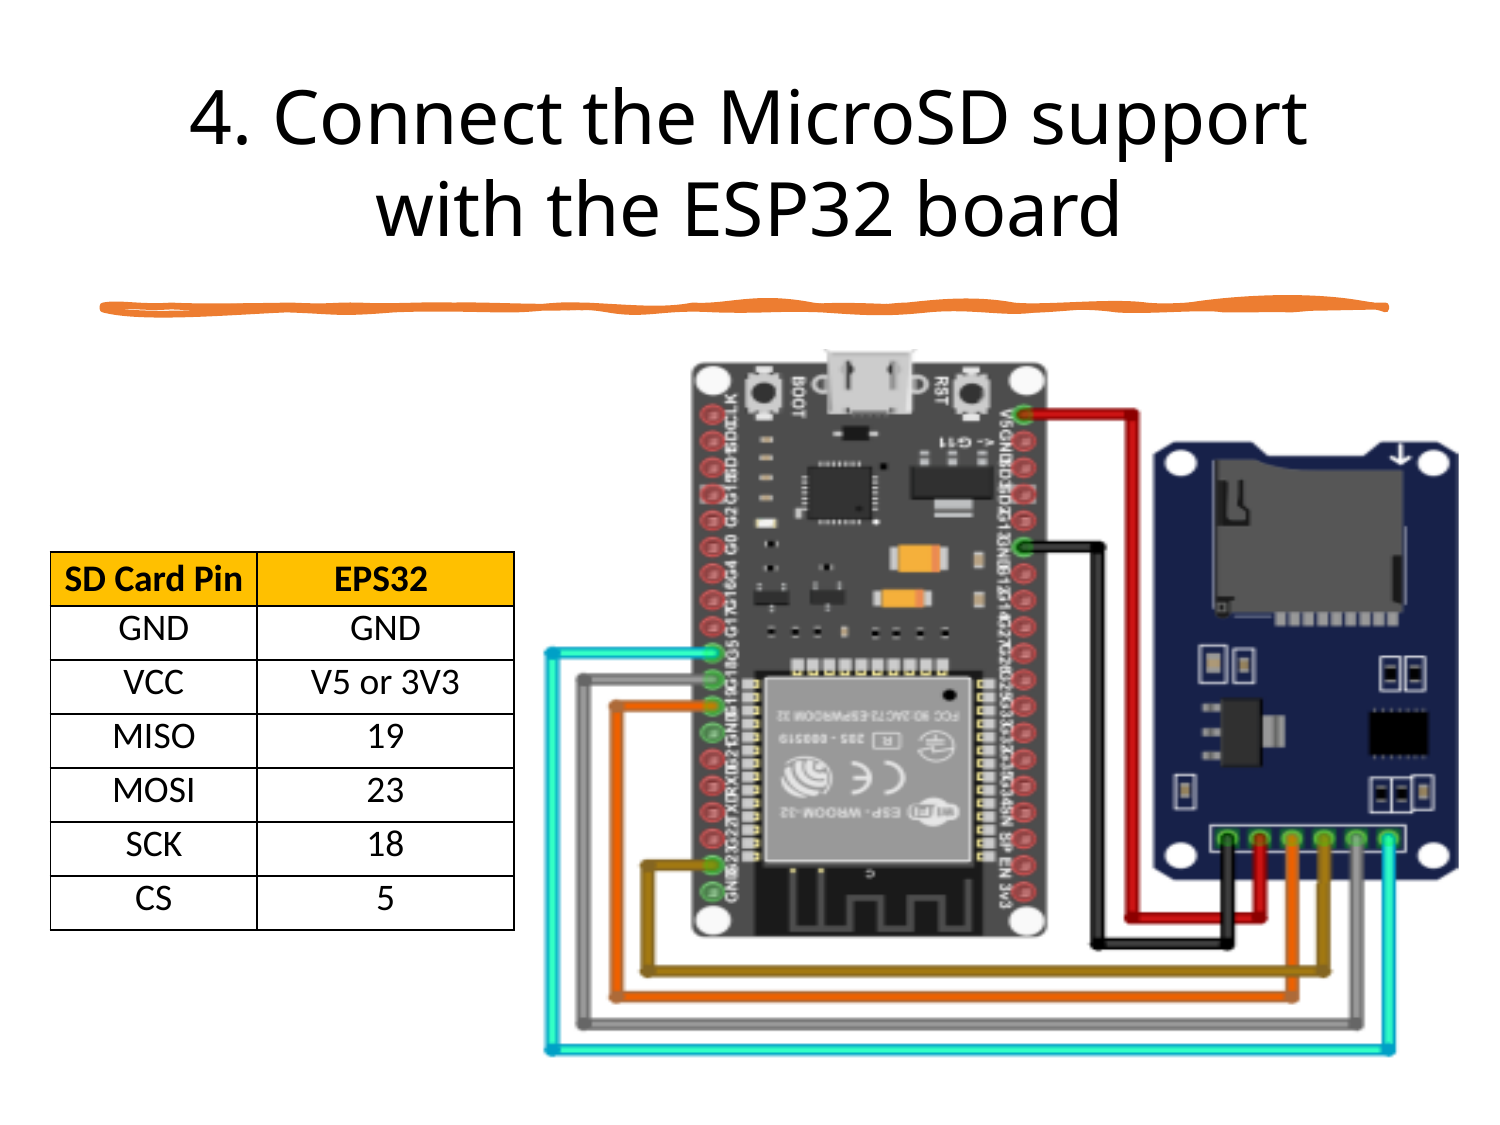

# 4. Connect the MicroSD support with the ESP32 board
| SD Card Pin | EPS32 |
| --- | --- |
| GND | GND |
| VCC | V5 or 3V3 |
| MISO | 19 |
| MOSI | 23 |
| SCK | 18 |
| CS | 5 |